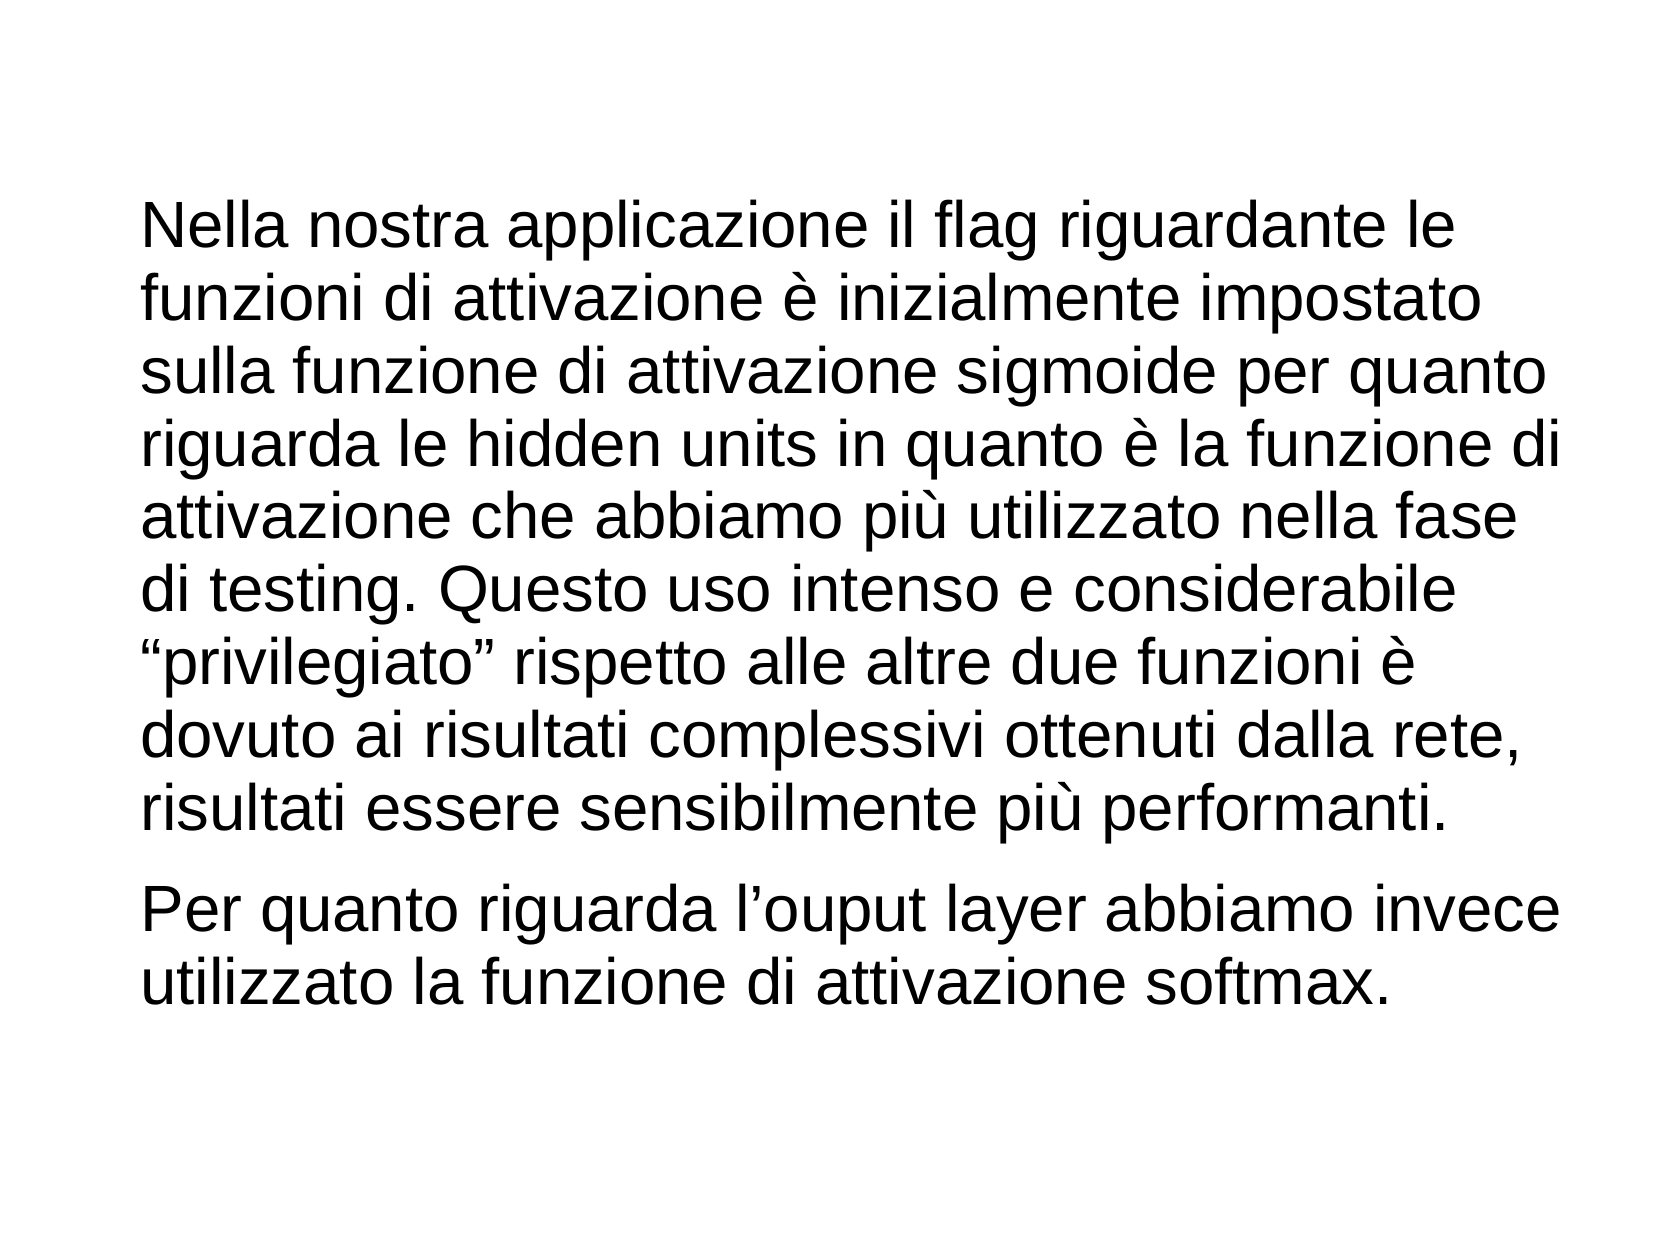

# Nella nostra applicazione il flag riguardante le funzioni di attivazione è inizialmente impostato sulla funzione di attivazione sigmoide per quanto riguarda le hidden units in quanto è la funzione di attivazione che abbiamo più utilizzato nella fase di testing. Questo uso intenso e considerabile “privilegiato” rispetto alle altre due funzioni è dovuto ai risultati complessivi ottenuti dalla rete, risultati essere sensibilmente più performanti.
Per quanto riguarda l’ouput layer abbiamo invece utilizzato la funzione di attivazione softmax.